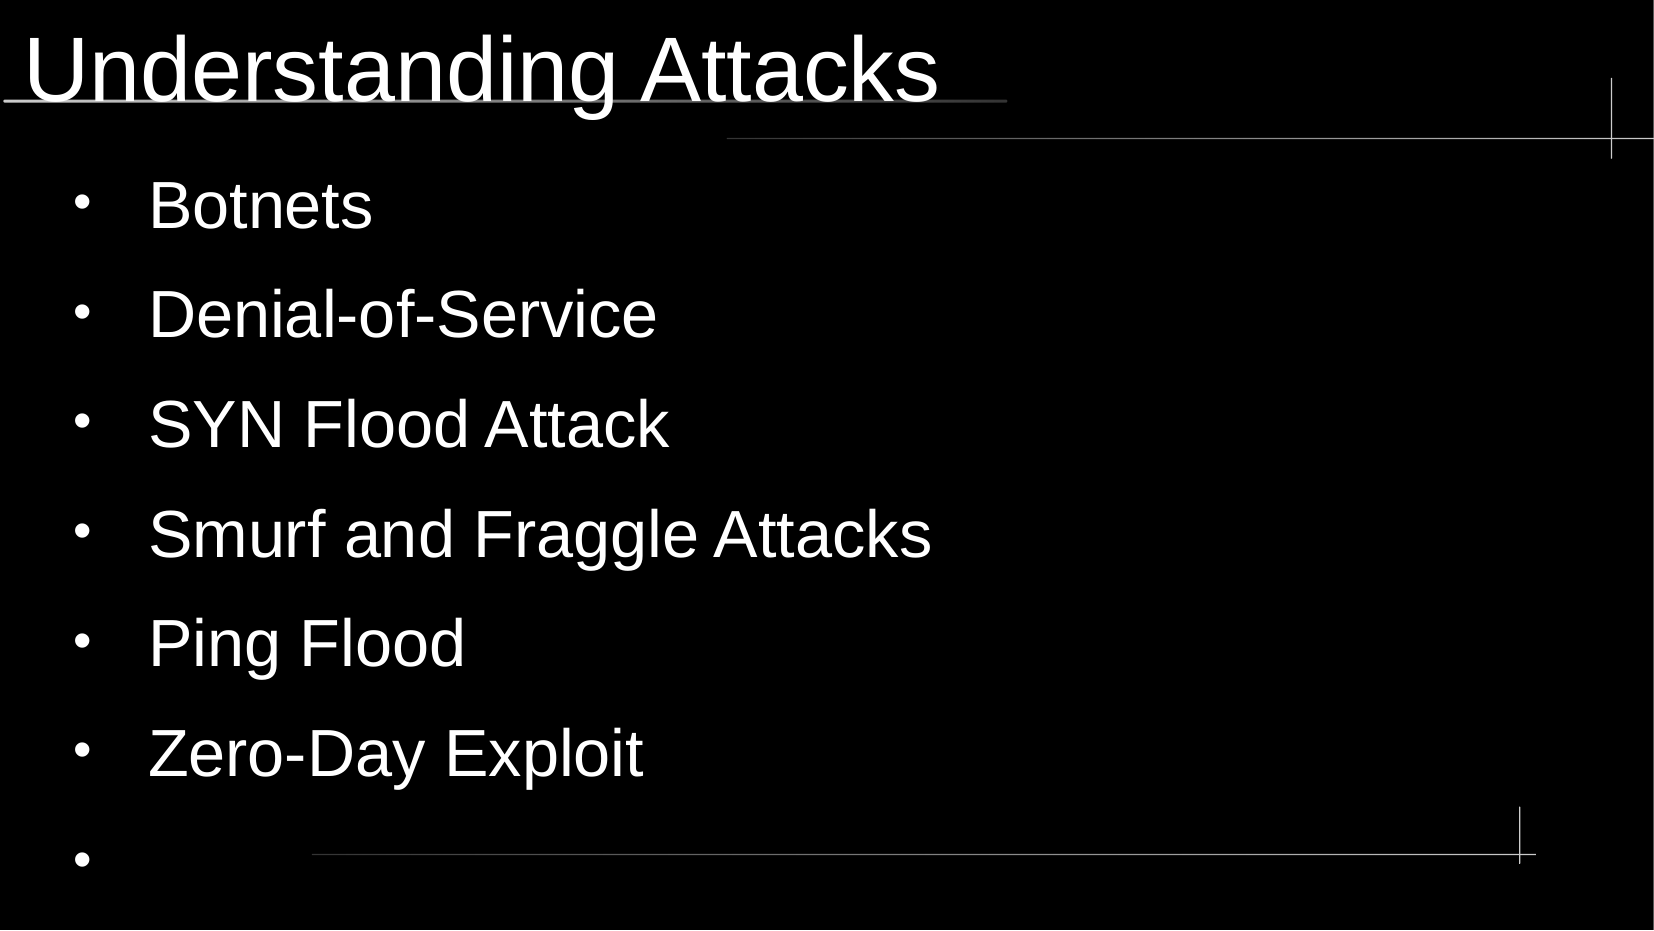

# Understanding Attacks
Botnets
Denial-of-Service
SYN Flood Attack
Smurf and Fraggle Attacks
Ping Flood
Zero-Day Exploit